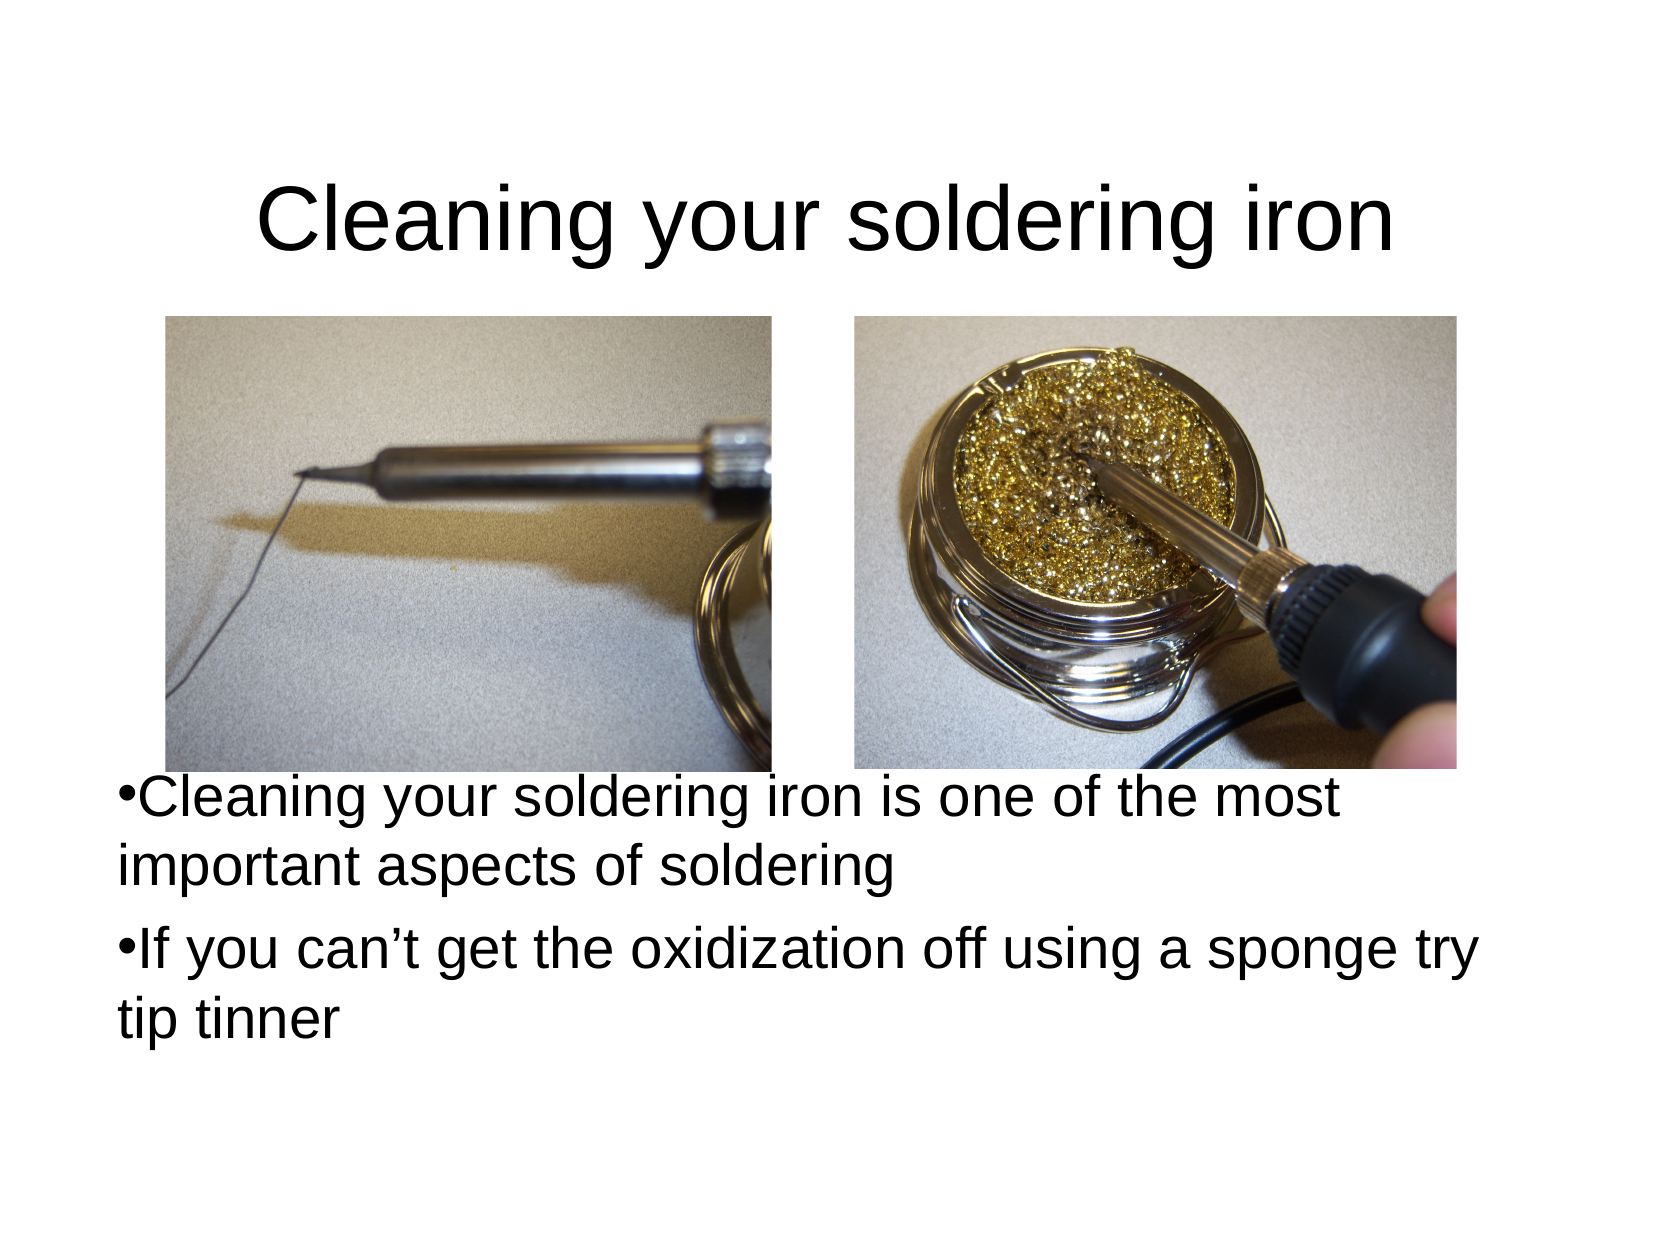

# Cleaning your soldering iron
Cleaning your soldering iron is one of the most important aspects of soldering
If you can’t get the oxidization off using a sponge try tip tinner